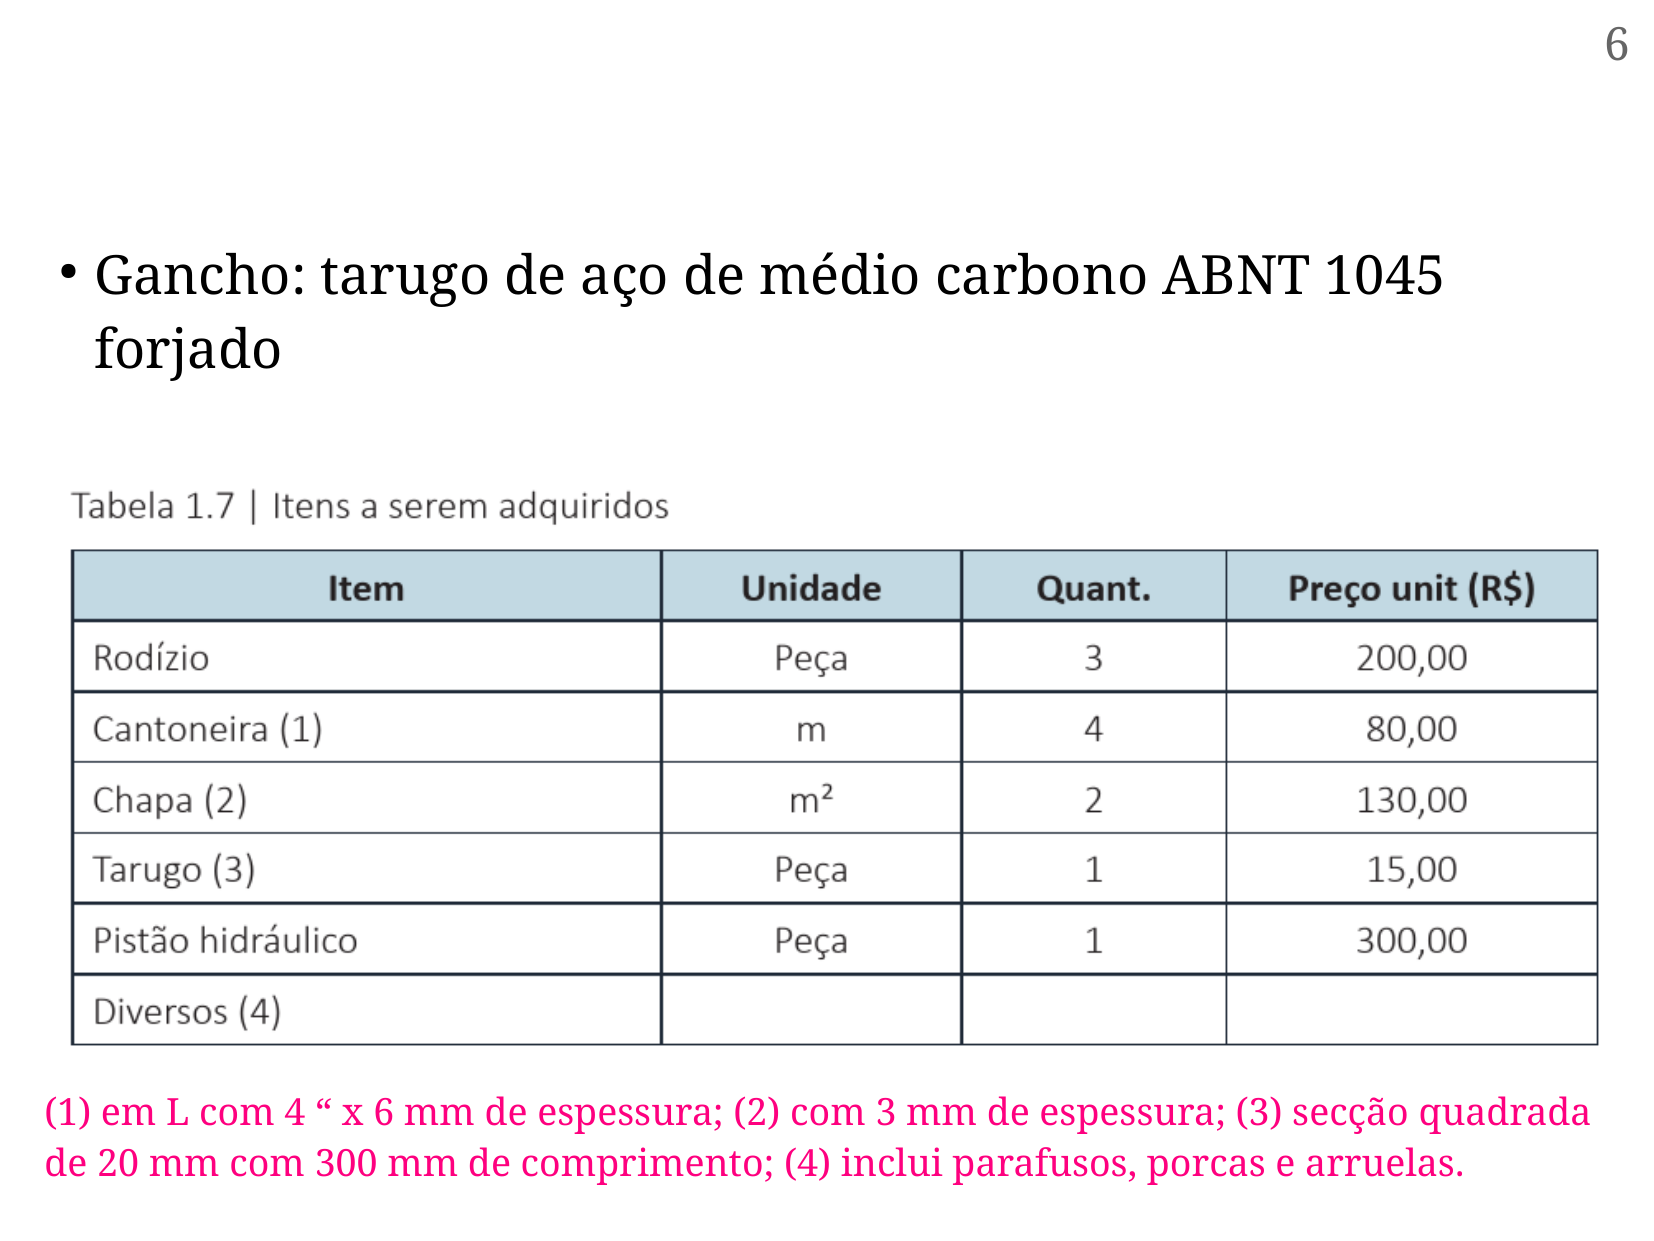

6
#
Gancho: tarugo de aço de médio carbono ABNT 1045 forjado
(1) em L com 4 “ x 6 mm de espessura; (2) com 3 mm de espessura; (3) secção quadrada de 20 mm com 300 mm de comprimento; (4) inclui parafusos, porcas e arruelas.